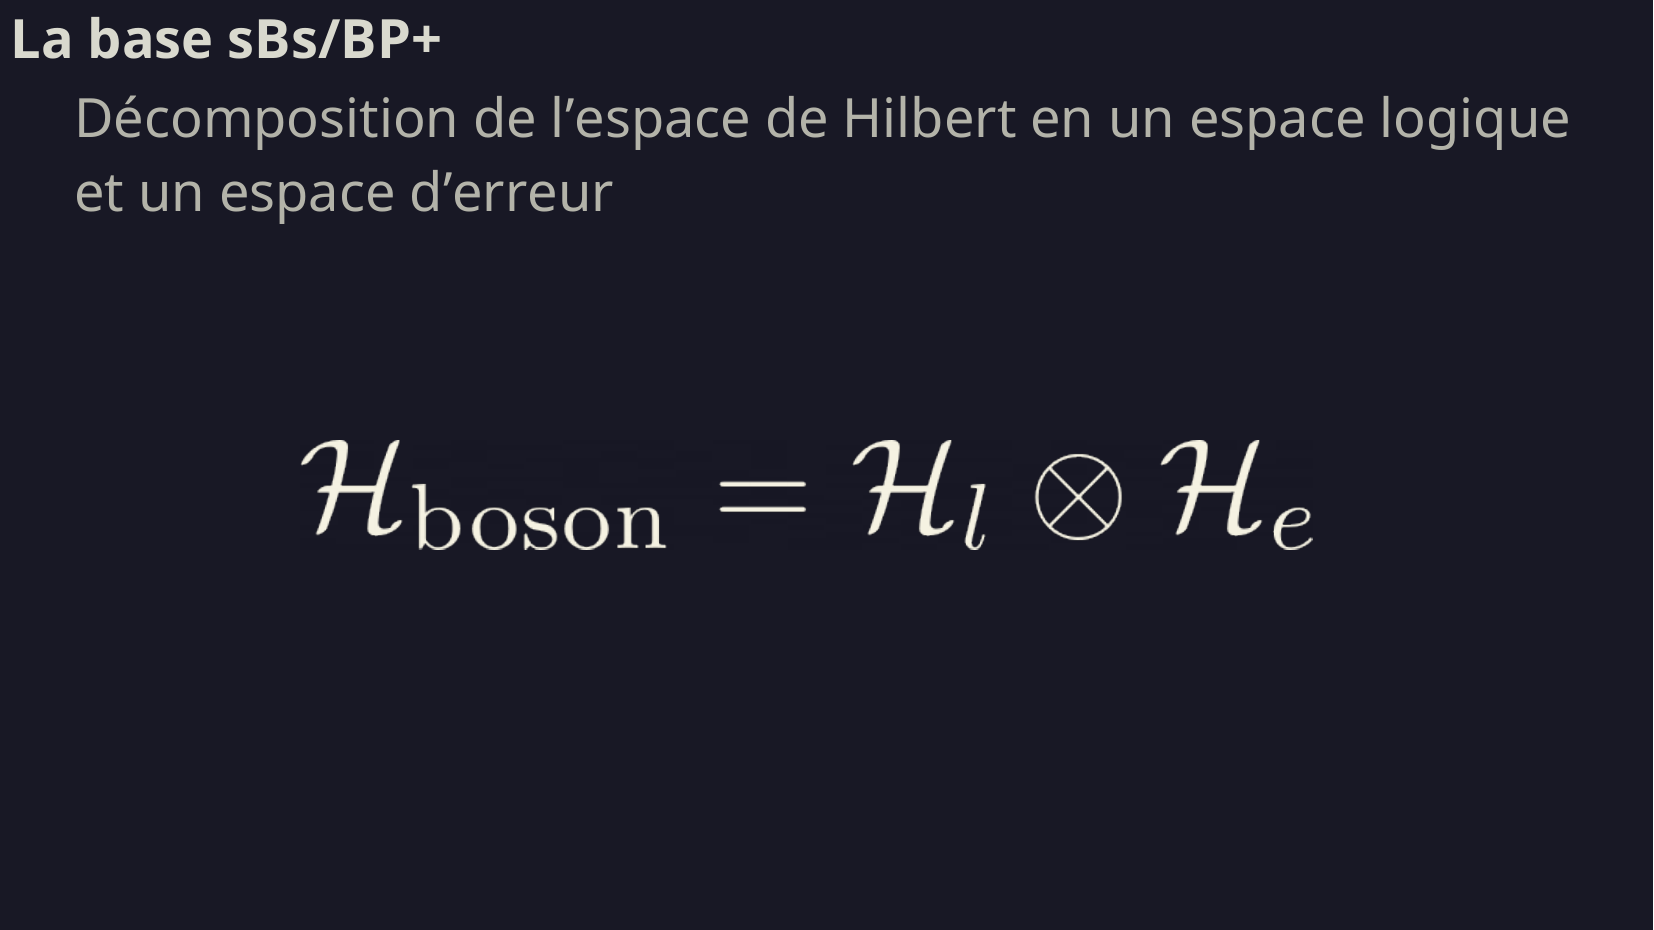

La base sBs/BP+
Décomposition de l’espace de Hilbert en un espace logique
et un espace d’erreur